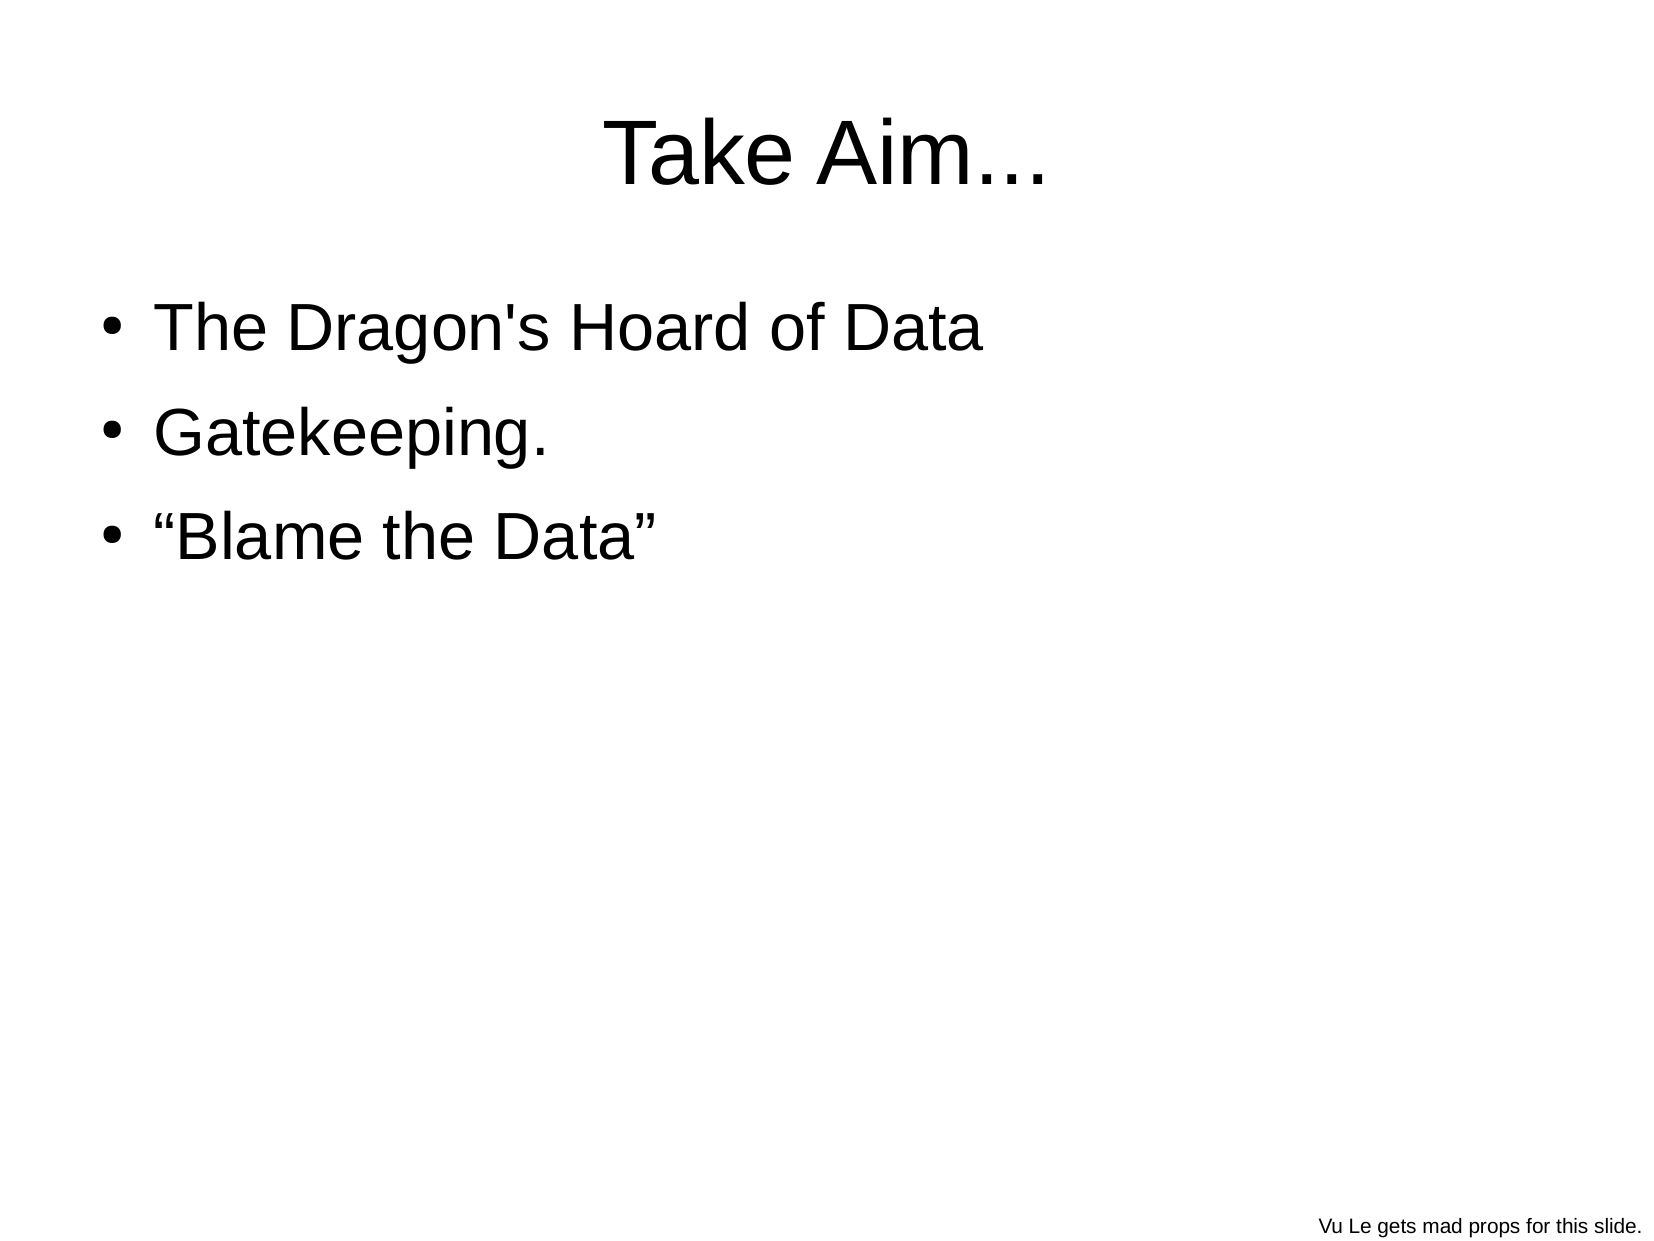

# Take Aim...
The Dragon's Hoard of Data
Gatekeeping.
“Blame the Data”
 Vu Le gets mad props for this slide.